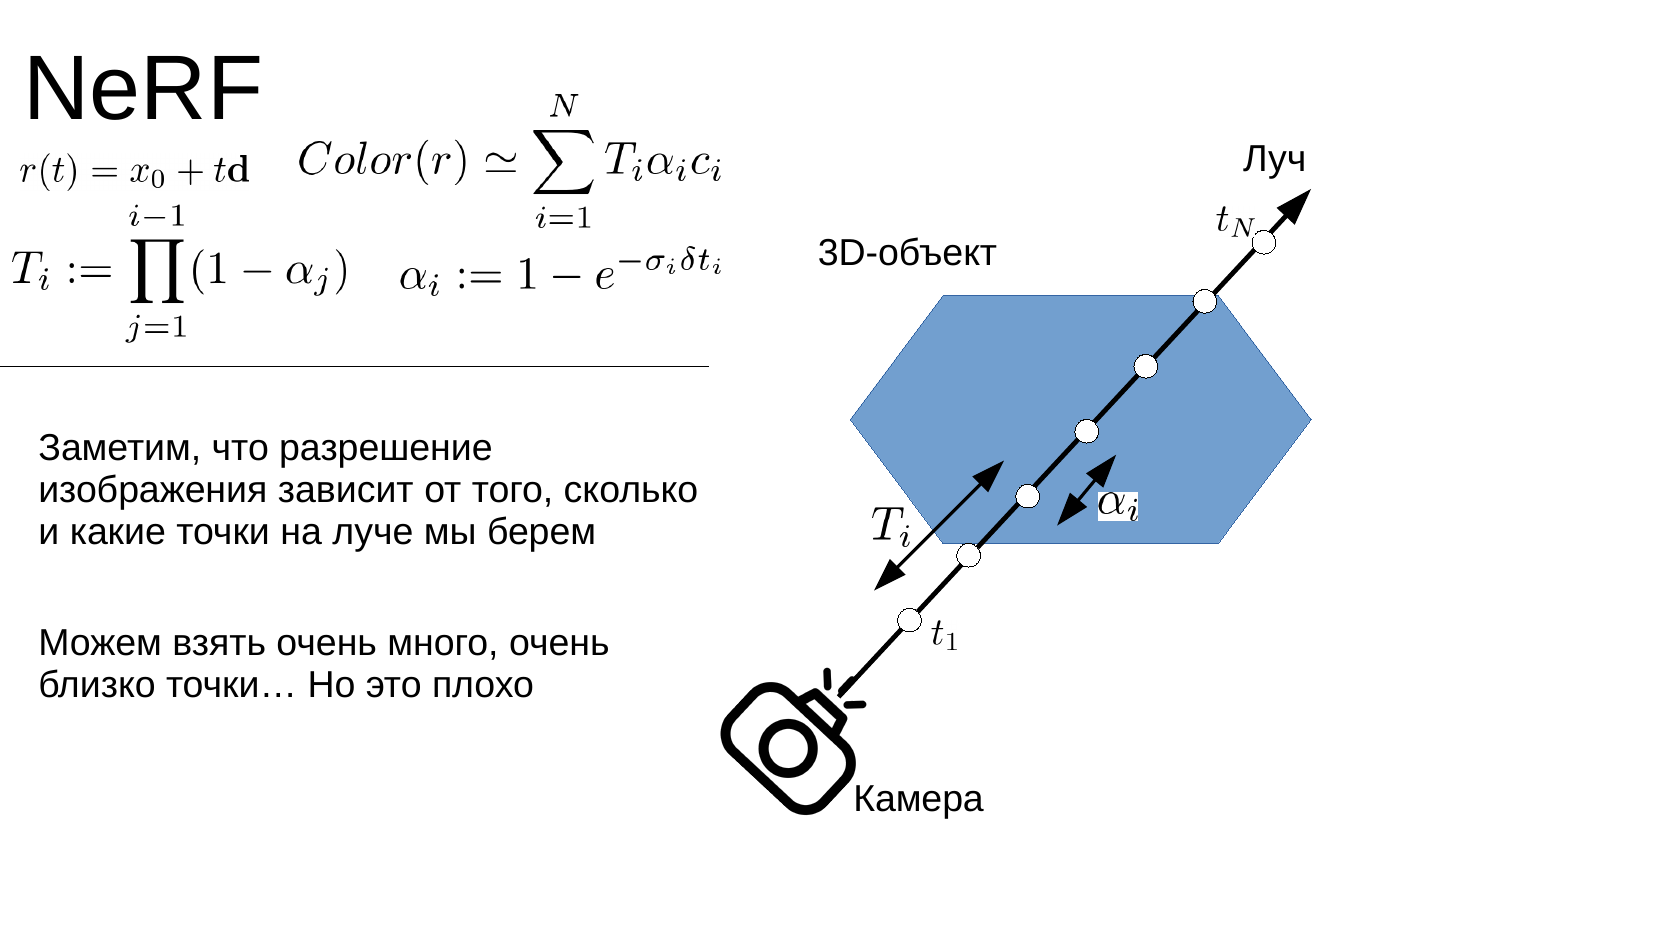

# NeRF
Луч
3D-объект
Заметим, что разрешение изображения зависит от того, сколько и какие точки на луче мы берем
Можем взять очень много, очень близко точки… Но это плохо
Камера